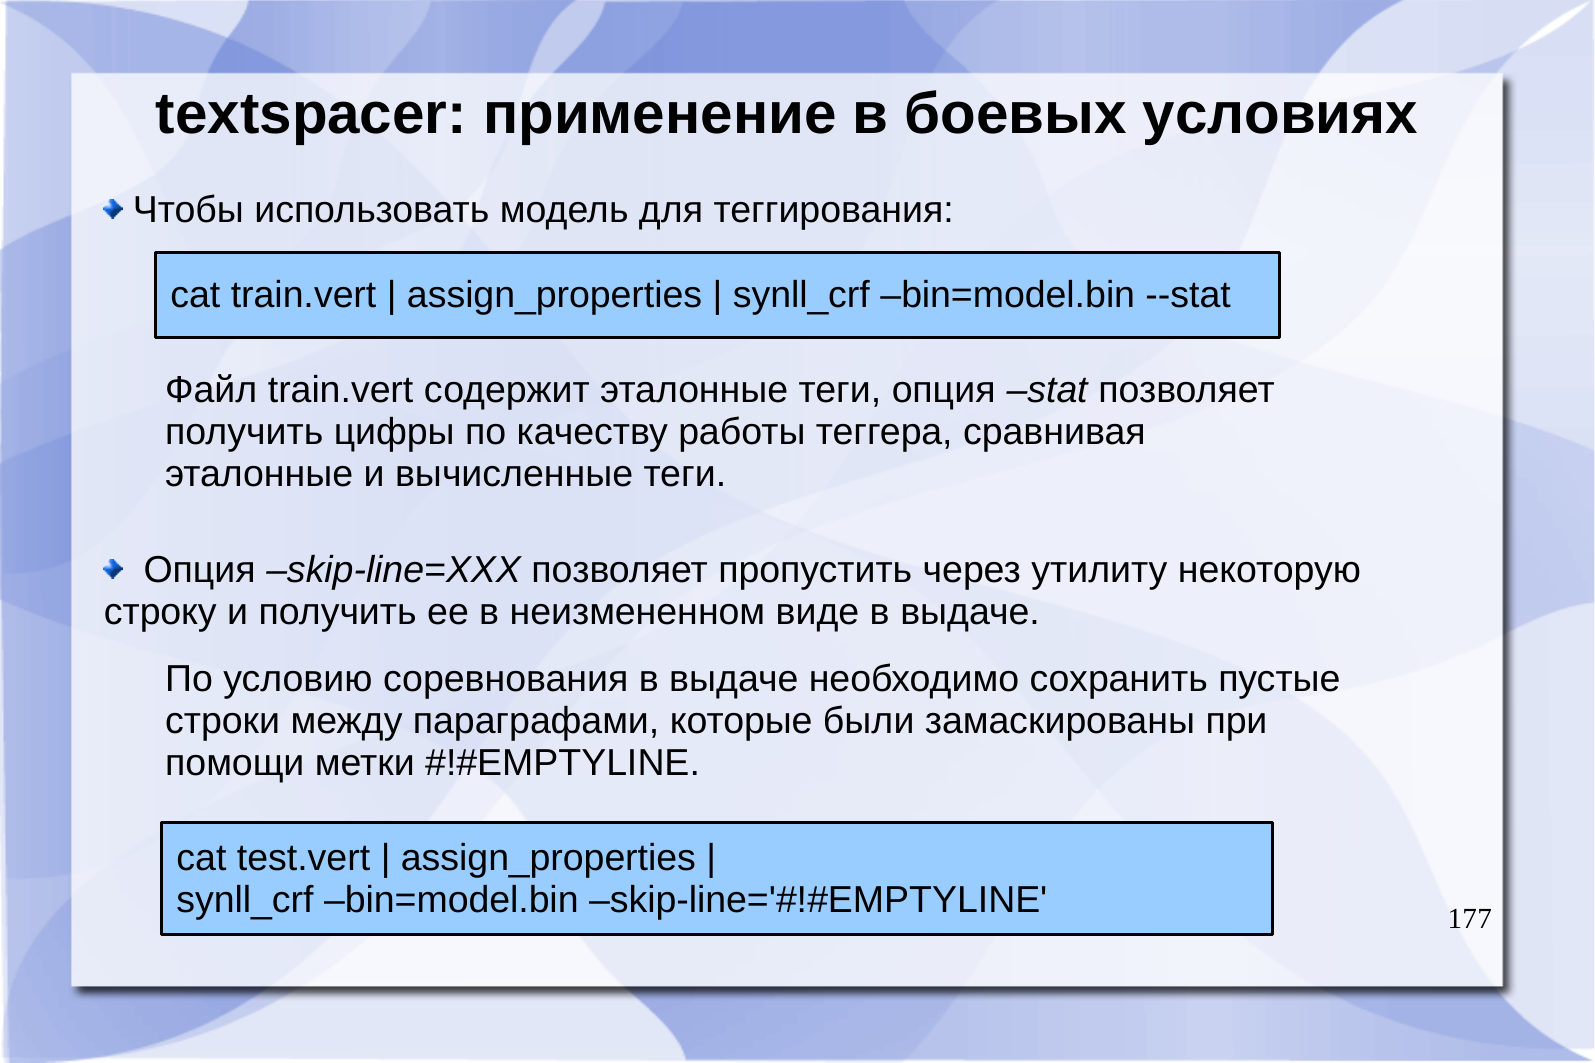

# textspacer: применение в боевых условиях
 Чтобы использовать модель для теггирования:
cat train.vert | assign_properties | synll_crf –bin=model.bin --stat
Файл train.vert содержит эталонные теги, опция –stat позволяет получить цифры по качеству работы теггера, сравнивая эталонные и вычисленные теги.
 Опция –skip-line=XXX позволяет пропустить через утилиту некоторую строку и получить ее в неизмененном виде в выдаче.
По условию соревнования в выдаче необходимо сохранить пустые строки между параграфами, которые были замаскированы при помощи метки #!#EMPTYLINE.
cat test.vert | assign_properties |
synll_crf –bin=model.bin –skip-line='#!#EMPTYLINE'
177